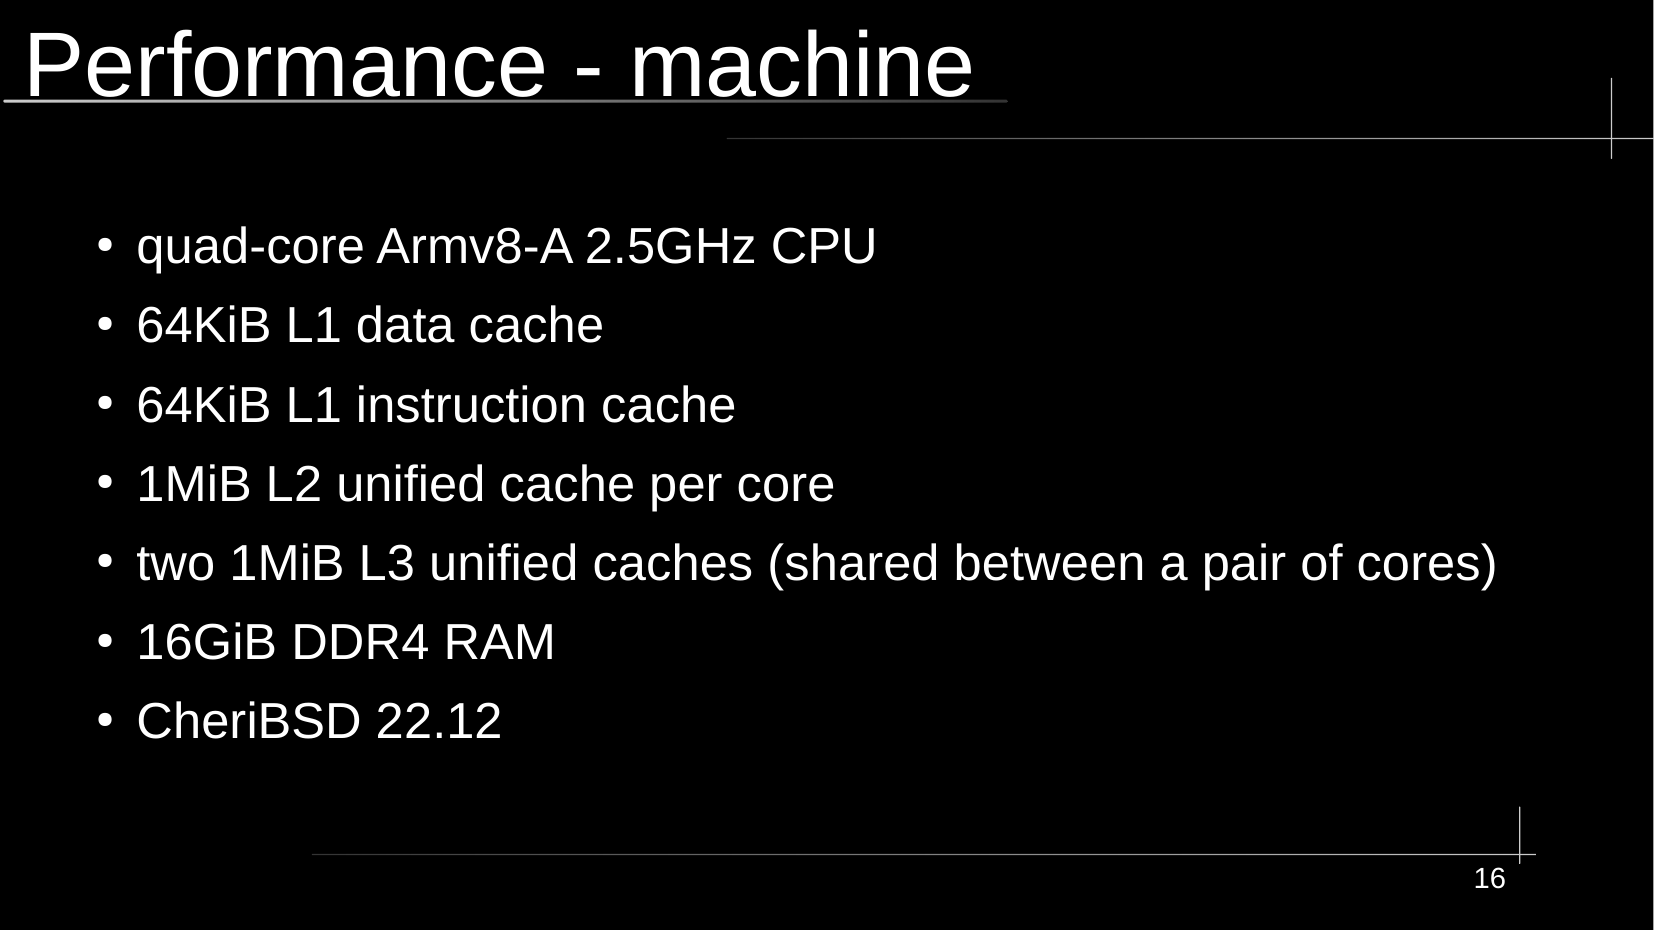

# Performance - machine
quad-core Armv8-A 2.5GHz CPU
64KiB L1 data cache
64KiB L1 instruction cache
1MiB L2 unified cache per core
two 1MiB L3 unified caches (shared between a pair of cores)
16GiB DDR4 RAM
CheriBSD 22.12
16